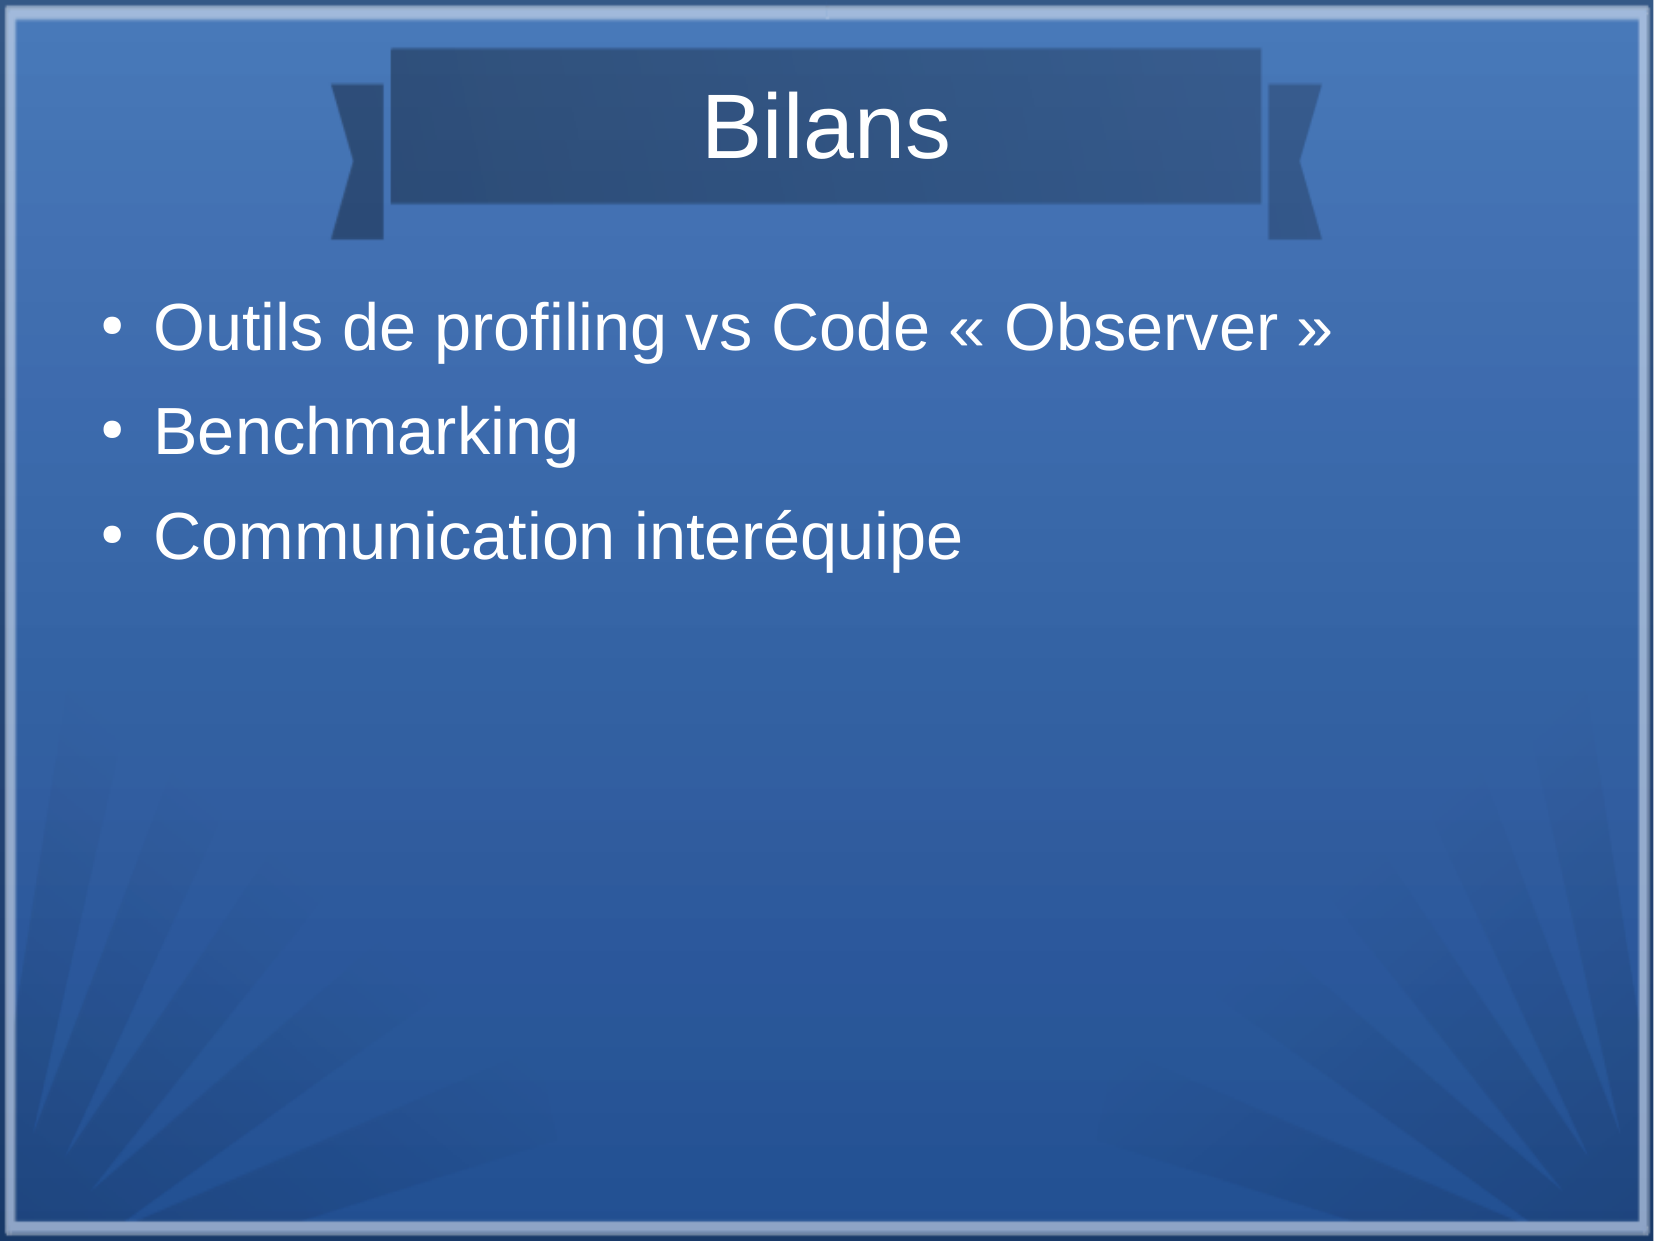

# Bilans
Outils de profiling vs Code « Observer »
Benchmarking
Communication interéquipe